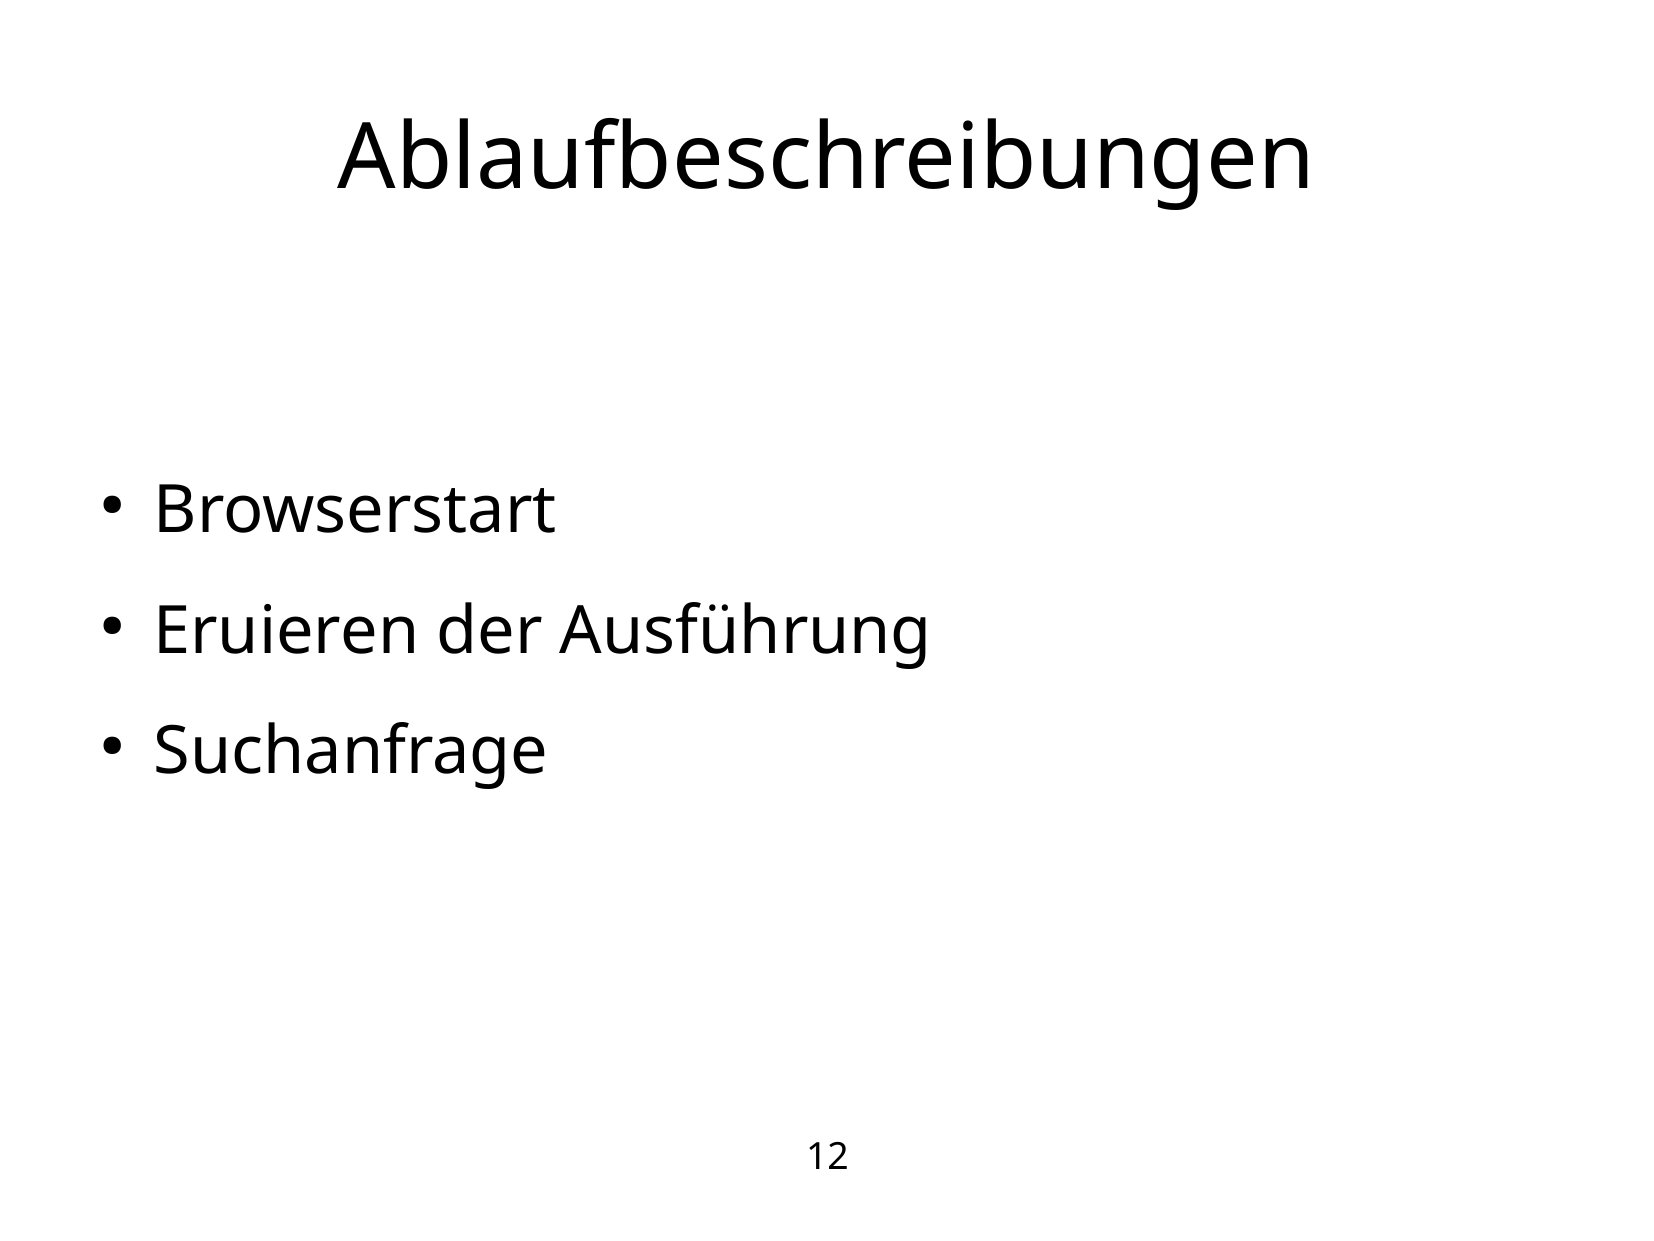

# Ablaufbeschreibungen
Browserstart
Eruieren der Ausführung
Suchanfrage